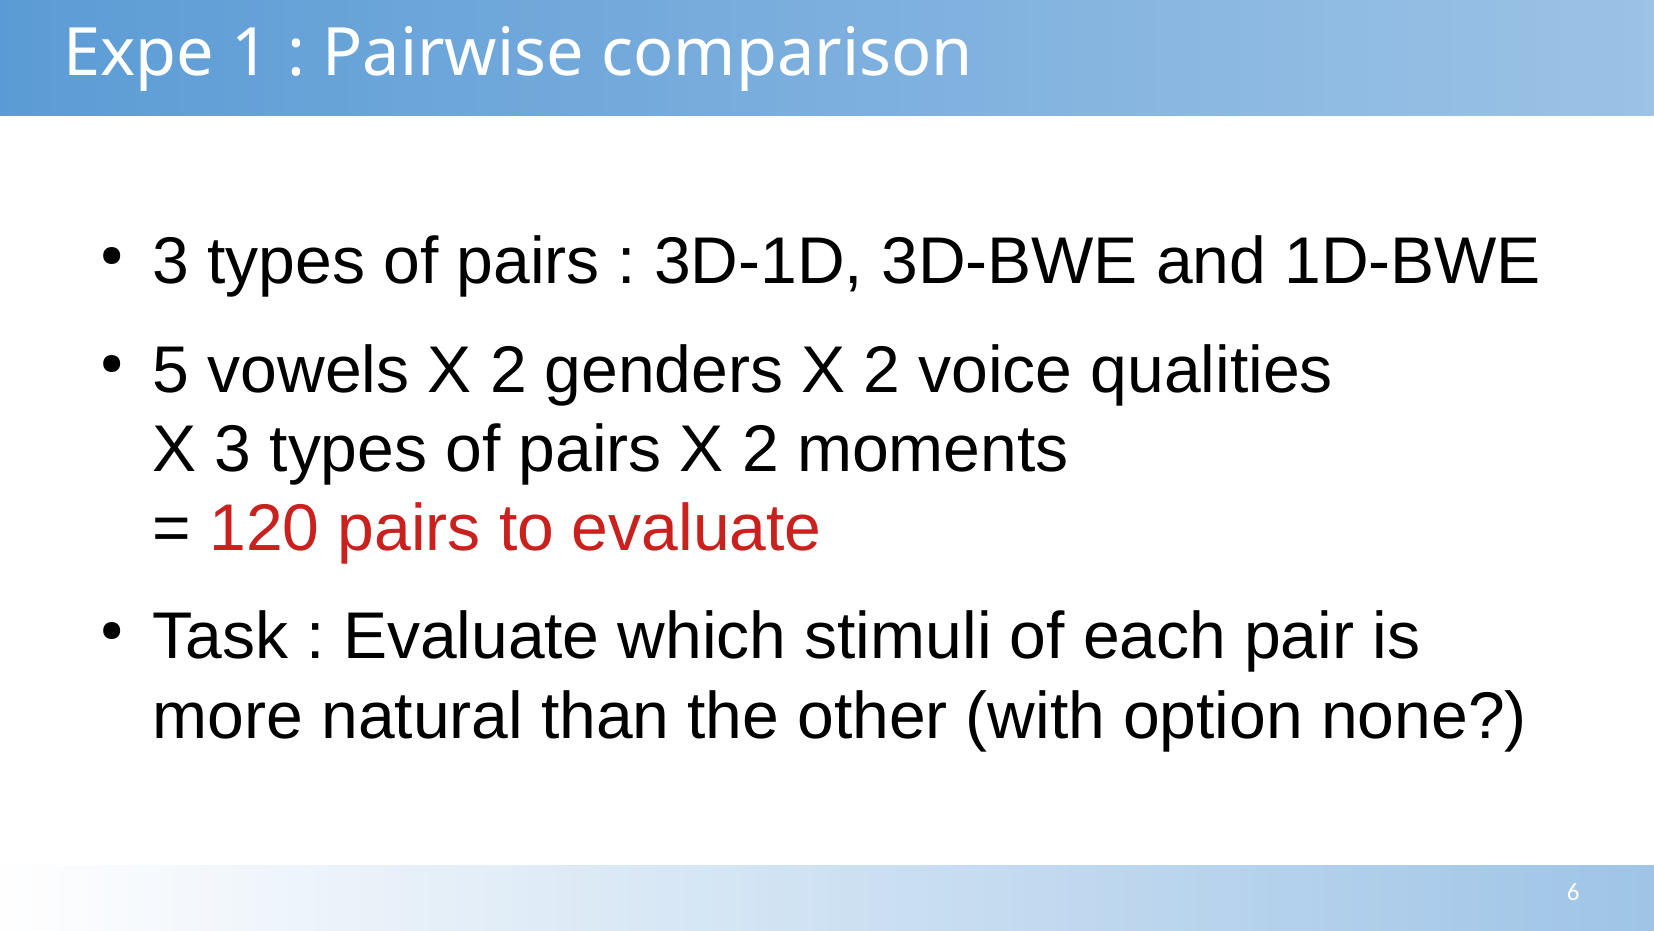

# Expe 1 : Pairwise comparison
3 types of pairs : 3D-1D, 3D-BWE and 1D-BWE
5 vowels X 2 genders X 2 voice qualities
X 3 types of pairs X 2 moments
= 120 pairs to evaluate
Task : Evaluate which stimuli of each pair is more natural than the other (with option none?)